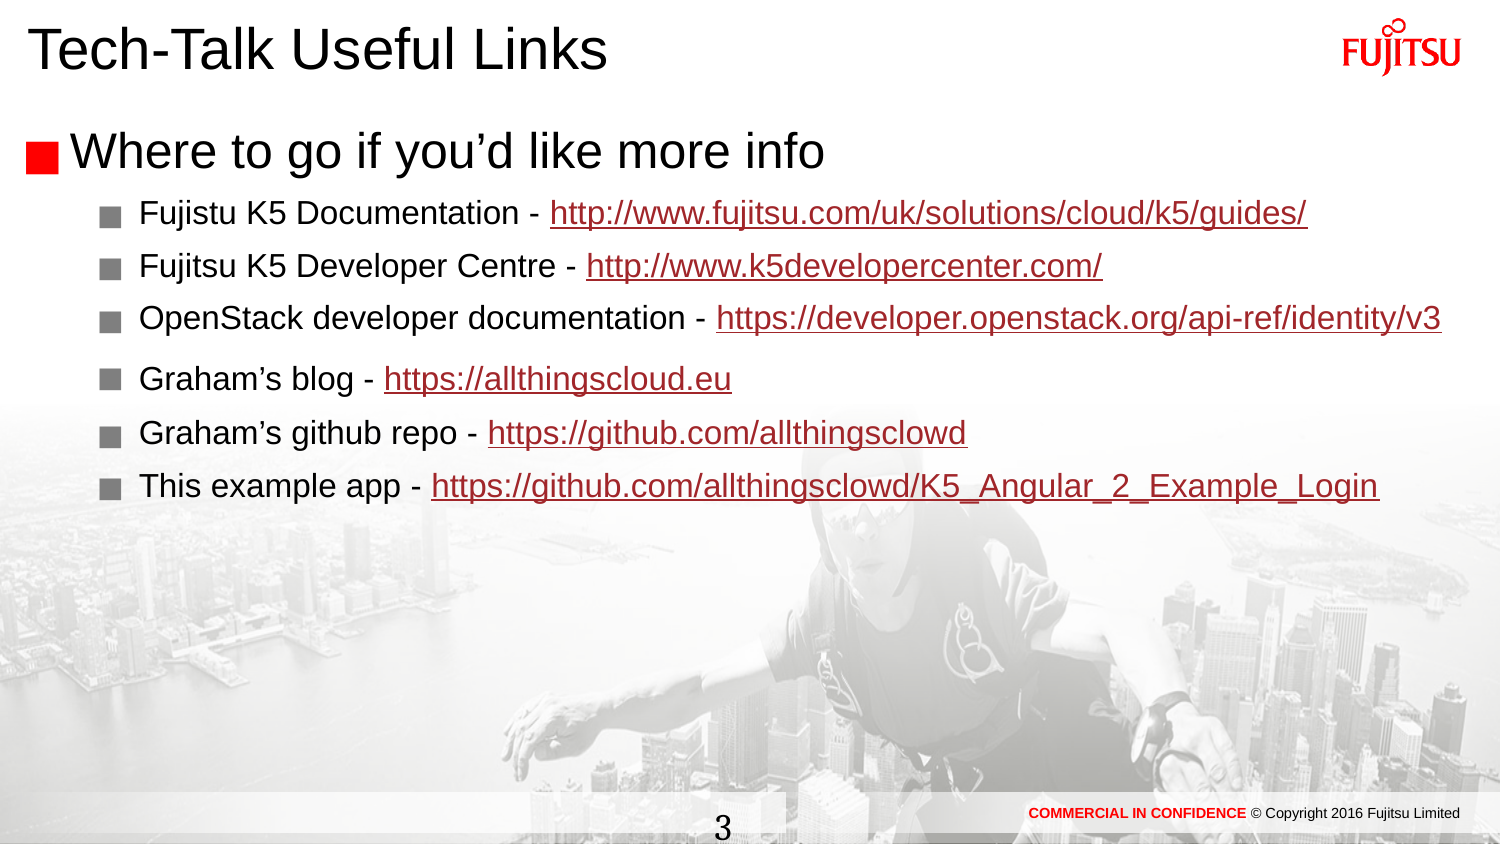

Tech-Talk Useful Links
# Where to go if you’d like more info
Fujistu K5 Documentation - http://www.fujitsu.com/uk/solutions/cloud/k5/guides/
Fujitsu K5 Developer Centre - http://www.k5developercenter.com/
OpenStack developer documentation - https://developer.openstack.org/api-ref/identity/v3
Graham’s blog - https://allthingscloud.eu
Graham’s github repo - https://github.com/allthingsclowd
This example app - https://github.com/allthingsclowd/K5_Angular_2_Example_Login